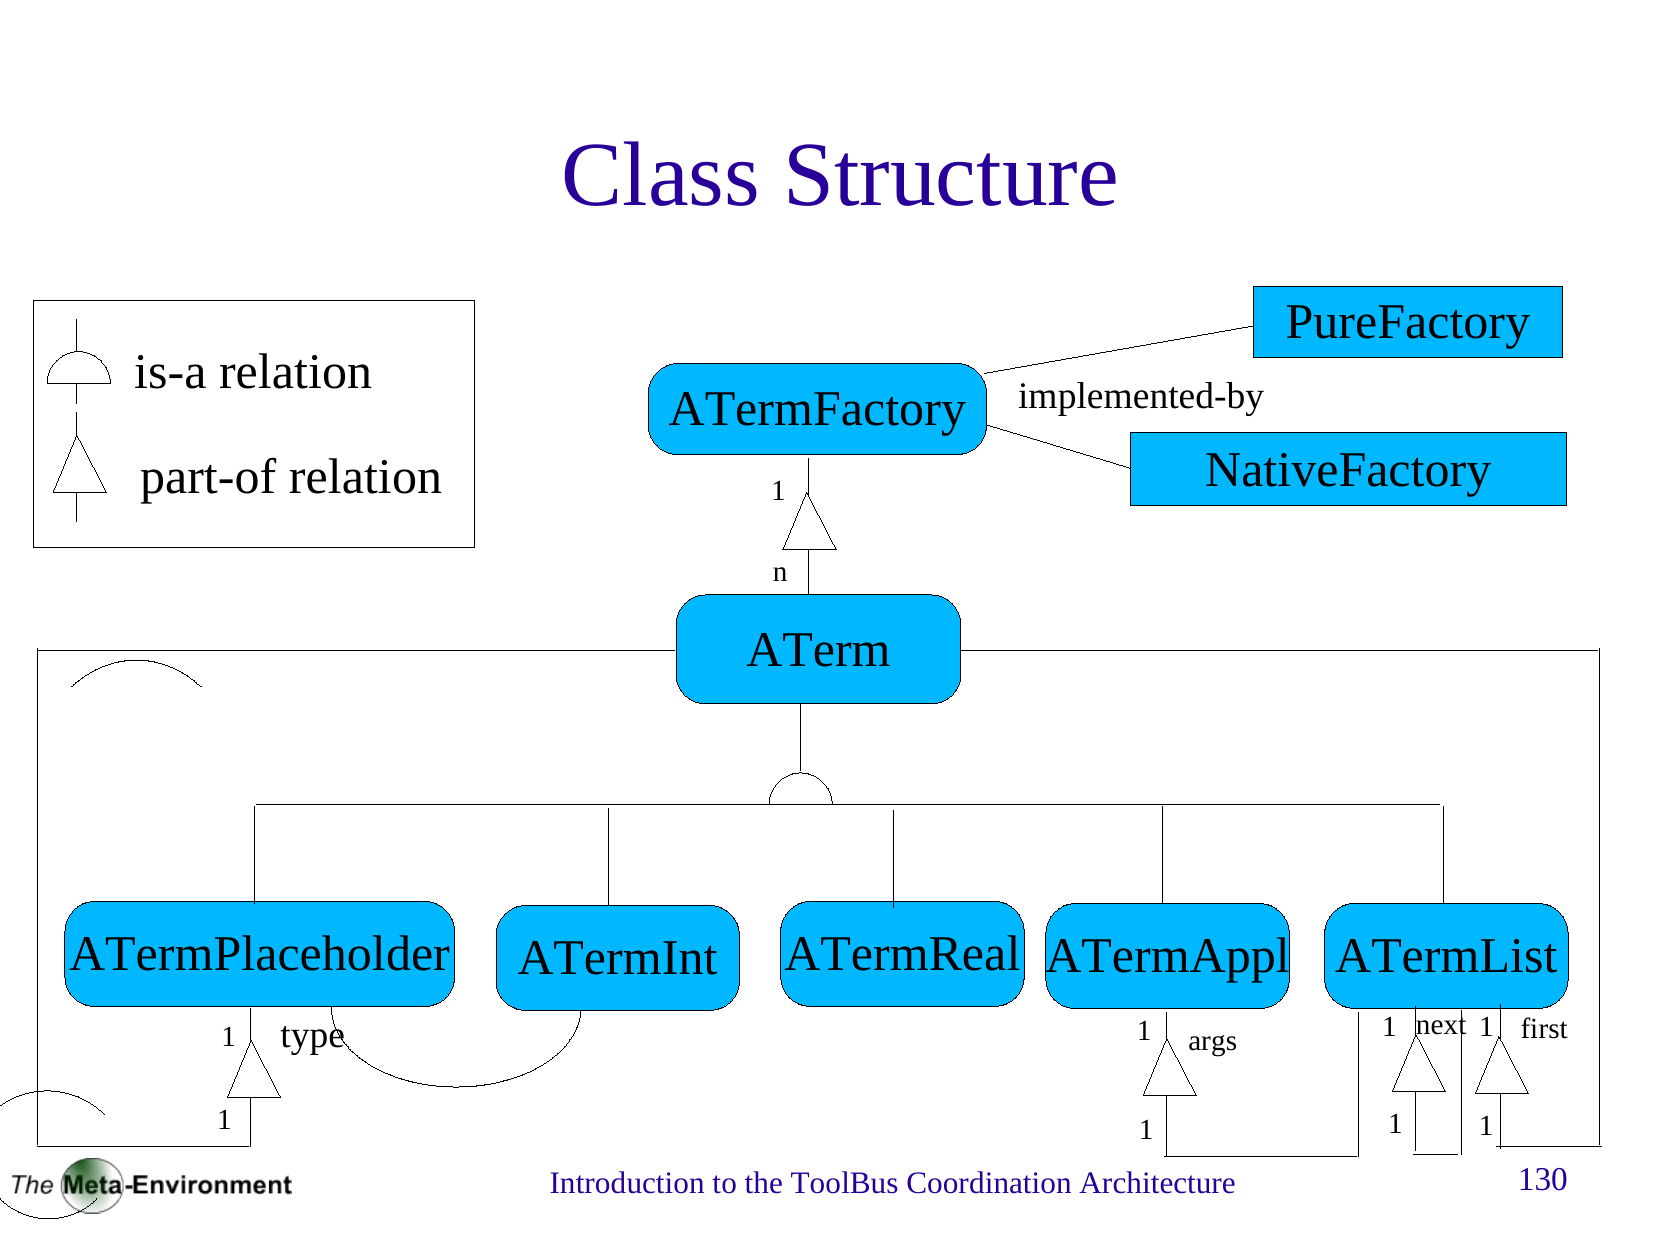

# Class Structure
PureFactory
is-a relation
ATermFactory
implemented-by
NativeFactory
part-of relation
1
n
ATerm
ATermPlaceholder
ATermReal
ATermList
ATermAppl
ATermInt
next
1
1
first
type
1
1
args
1
1
1
1